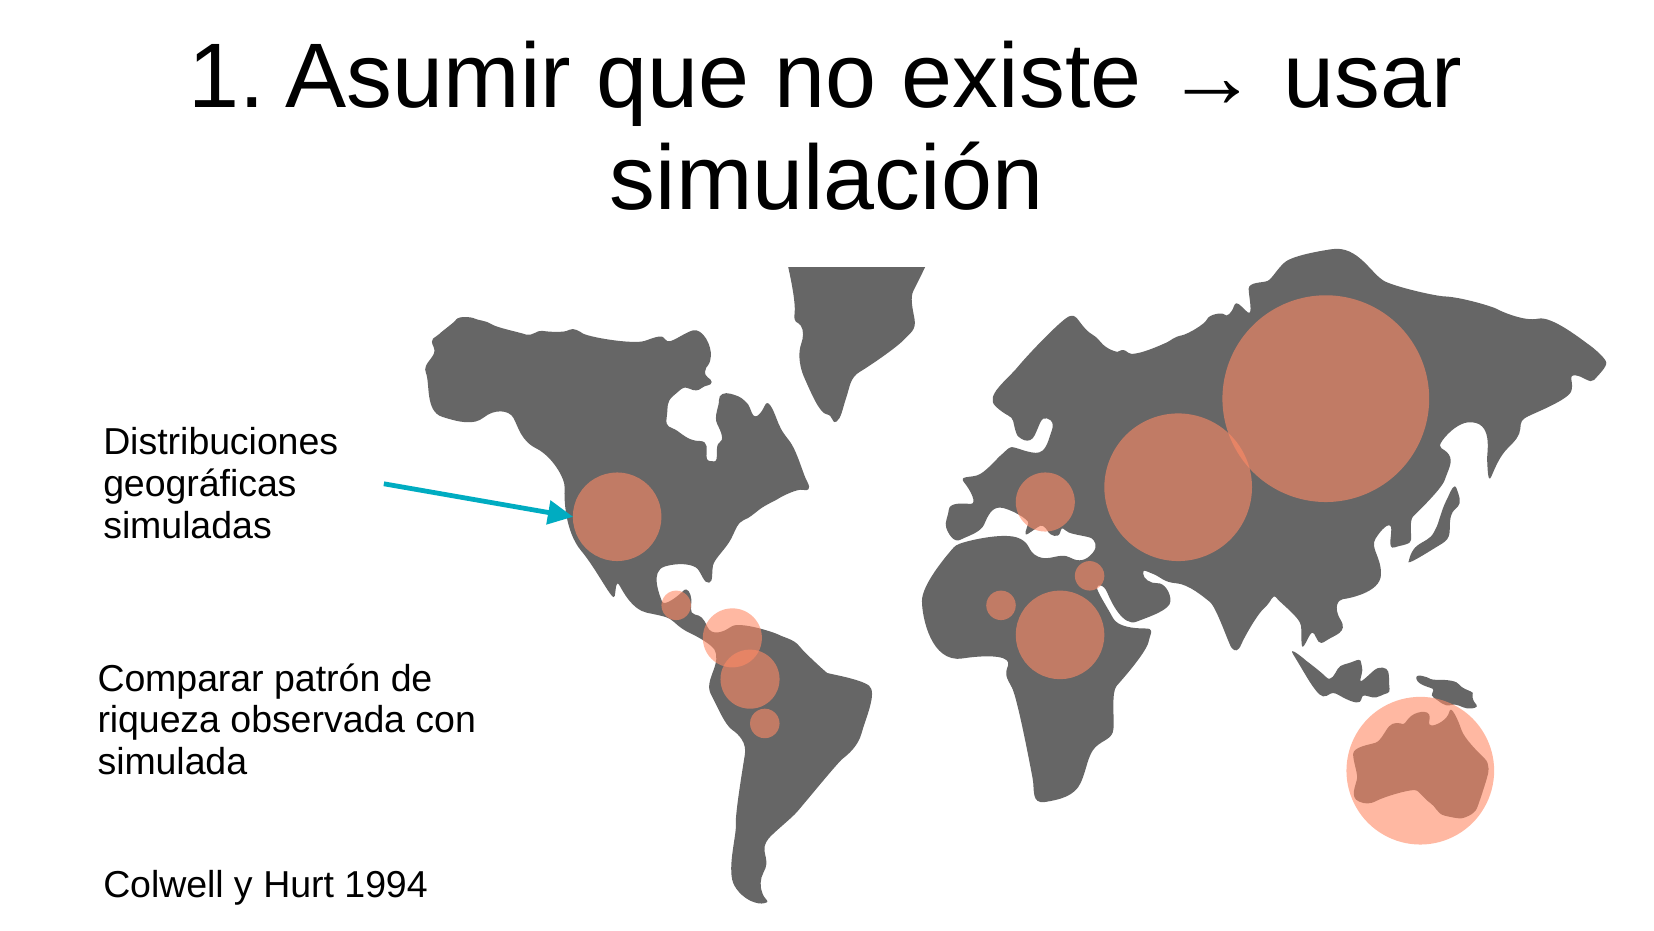

# 1. Asumir que no existe → usar simulación
Distribuciones geográficas simuladas
Comparar patrón de riqueza observada con simulada
Colwell y Hurt 1994